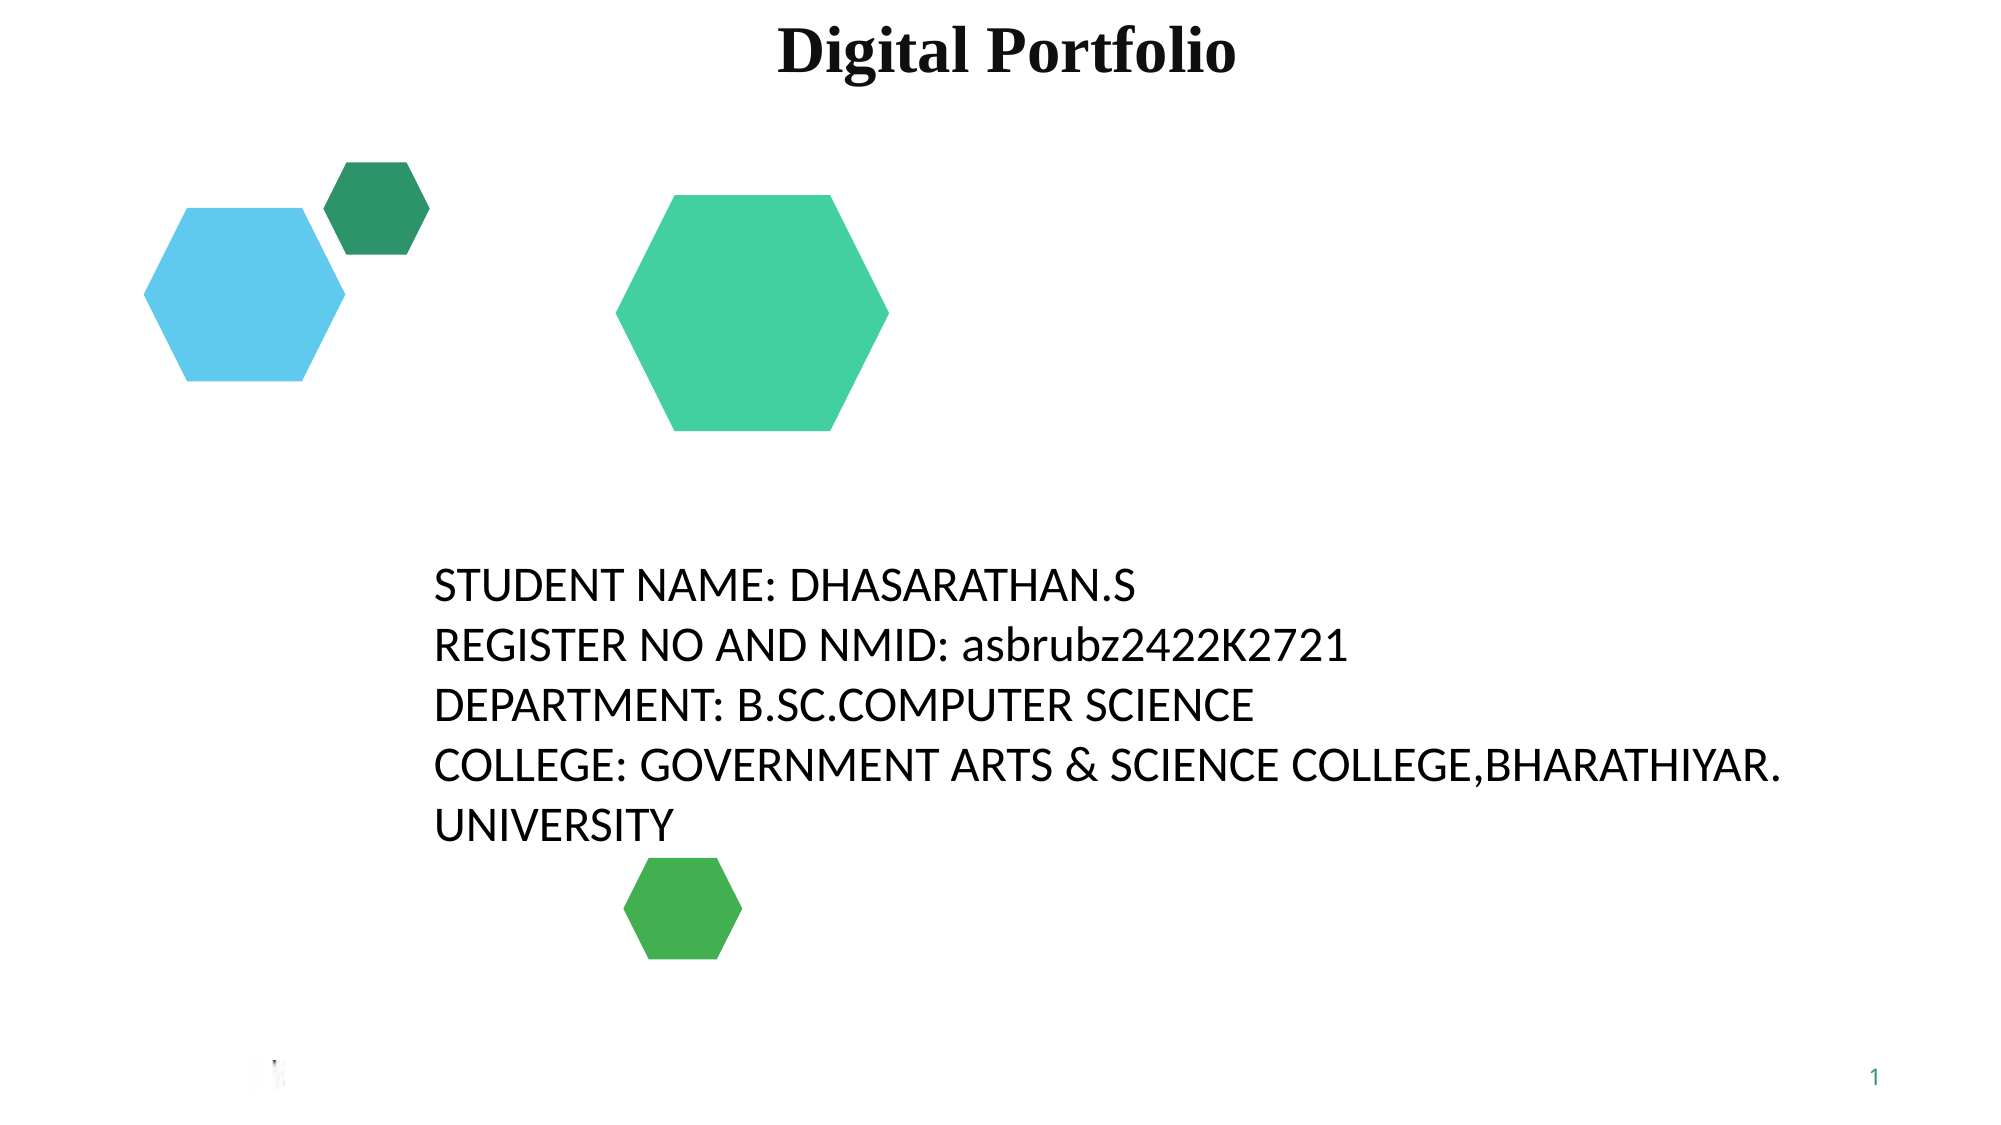

# Digital Portfolio
STUDENT NAME: DHASARATHAN.S
REGISTER NO AND NMID: asbrubz2422K2721
DEPARTMENT: B.SC.COMPUTER SCIENCE
COLLEGE: GOVERNMENT ARTS & SCIENCE COLLEGE,BHARATHIYAR.
UNIVERSITY